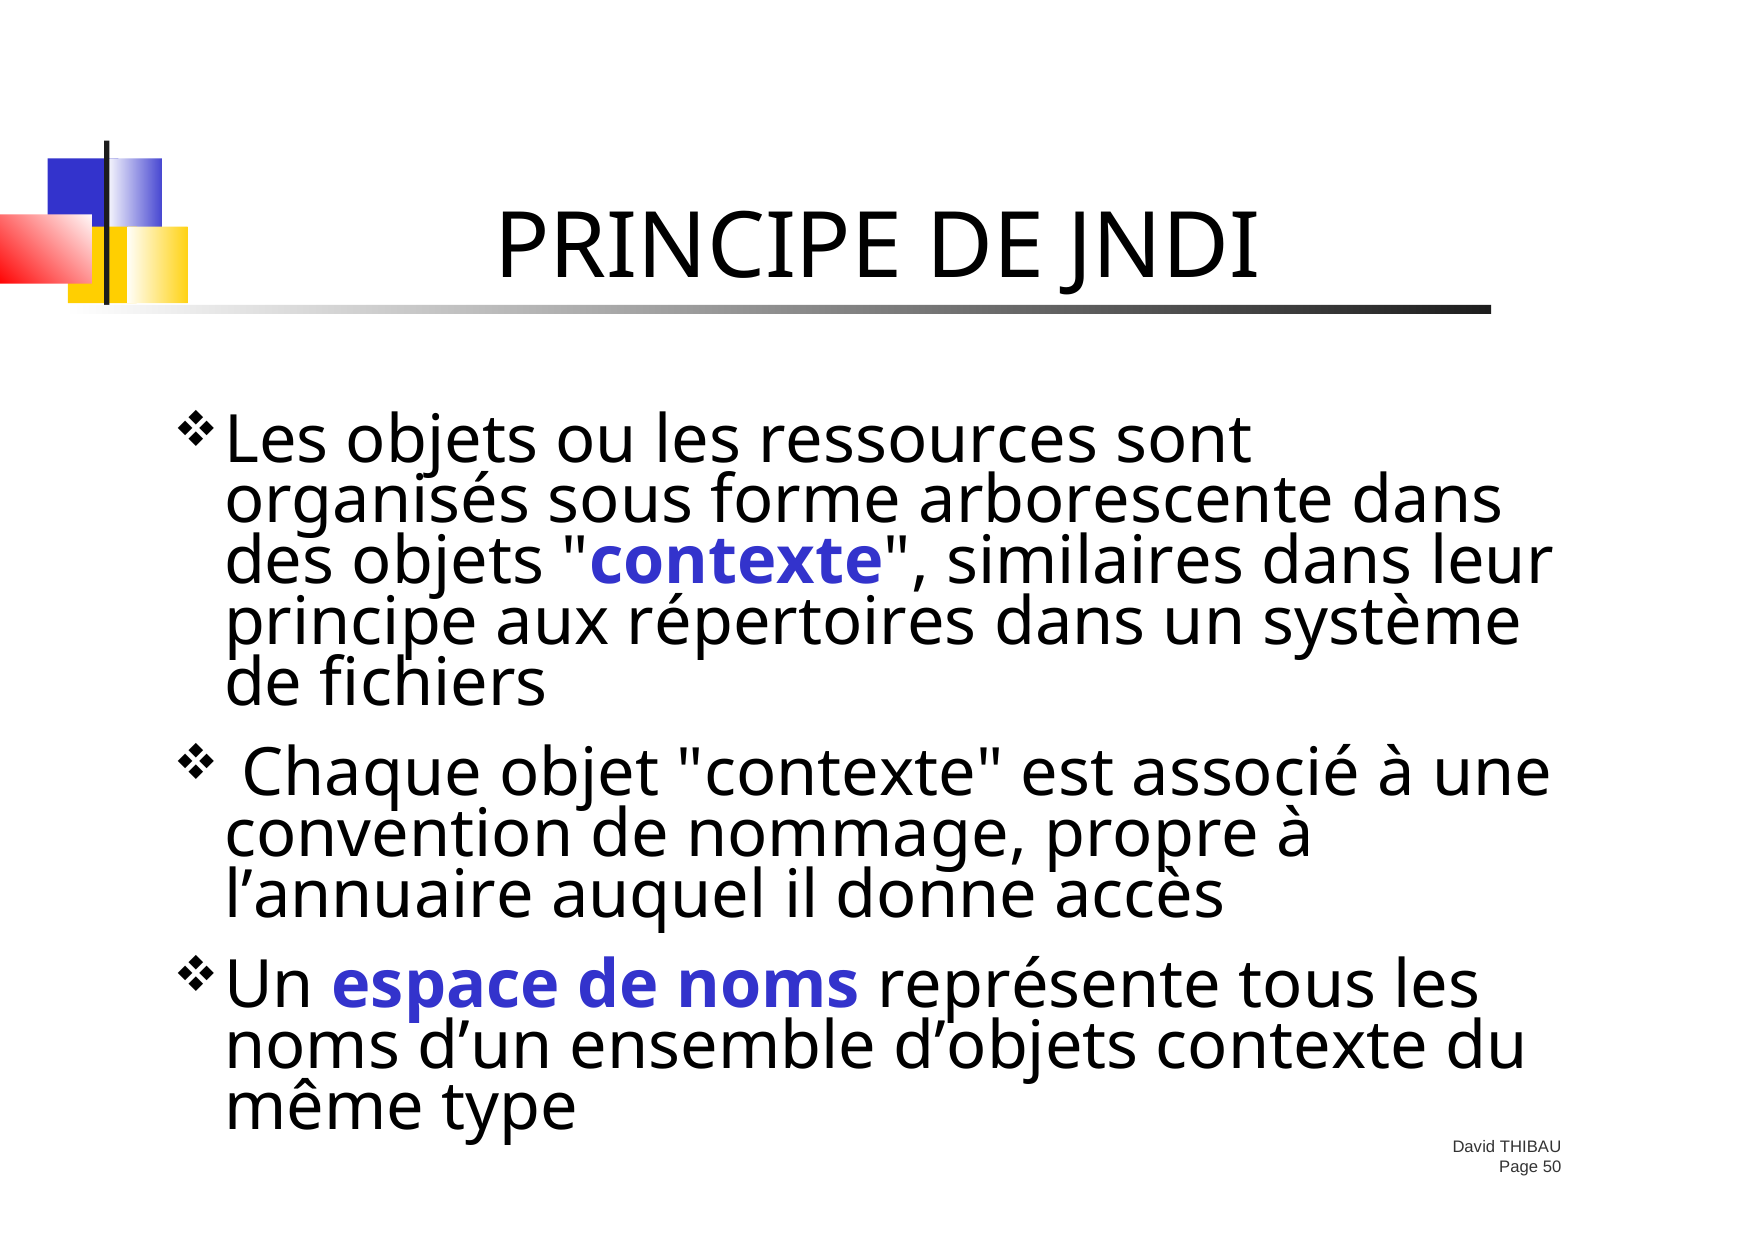

# PRINCIPE DE JNDI
Les objets ou les ressources sont organisés sous forme arborescente dans des objets "contexte", similaires dans leur principe aux répertoires dans un système de fichiers
 Chaque objet "contexte" est associé à une convention de nommage, propre à l’annuaire auquel il donne accès
Un espace de noms représente tous les noms d’un ensemble d’objets contexte du même type